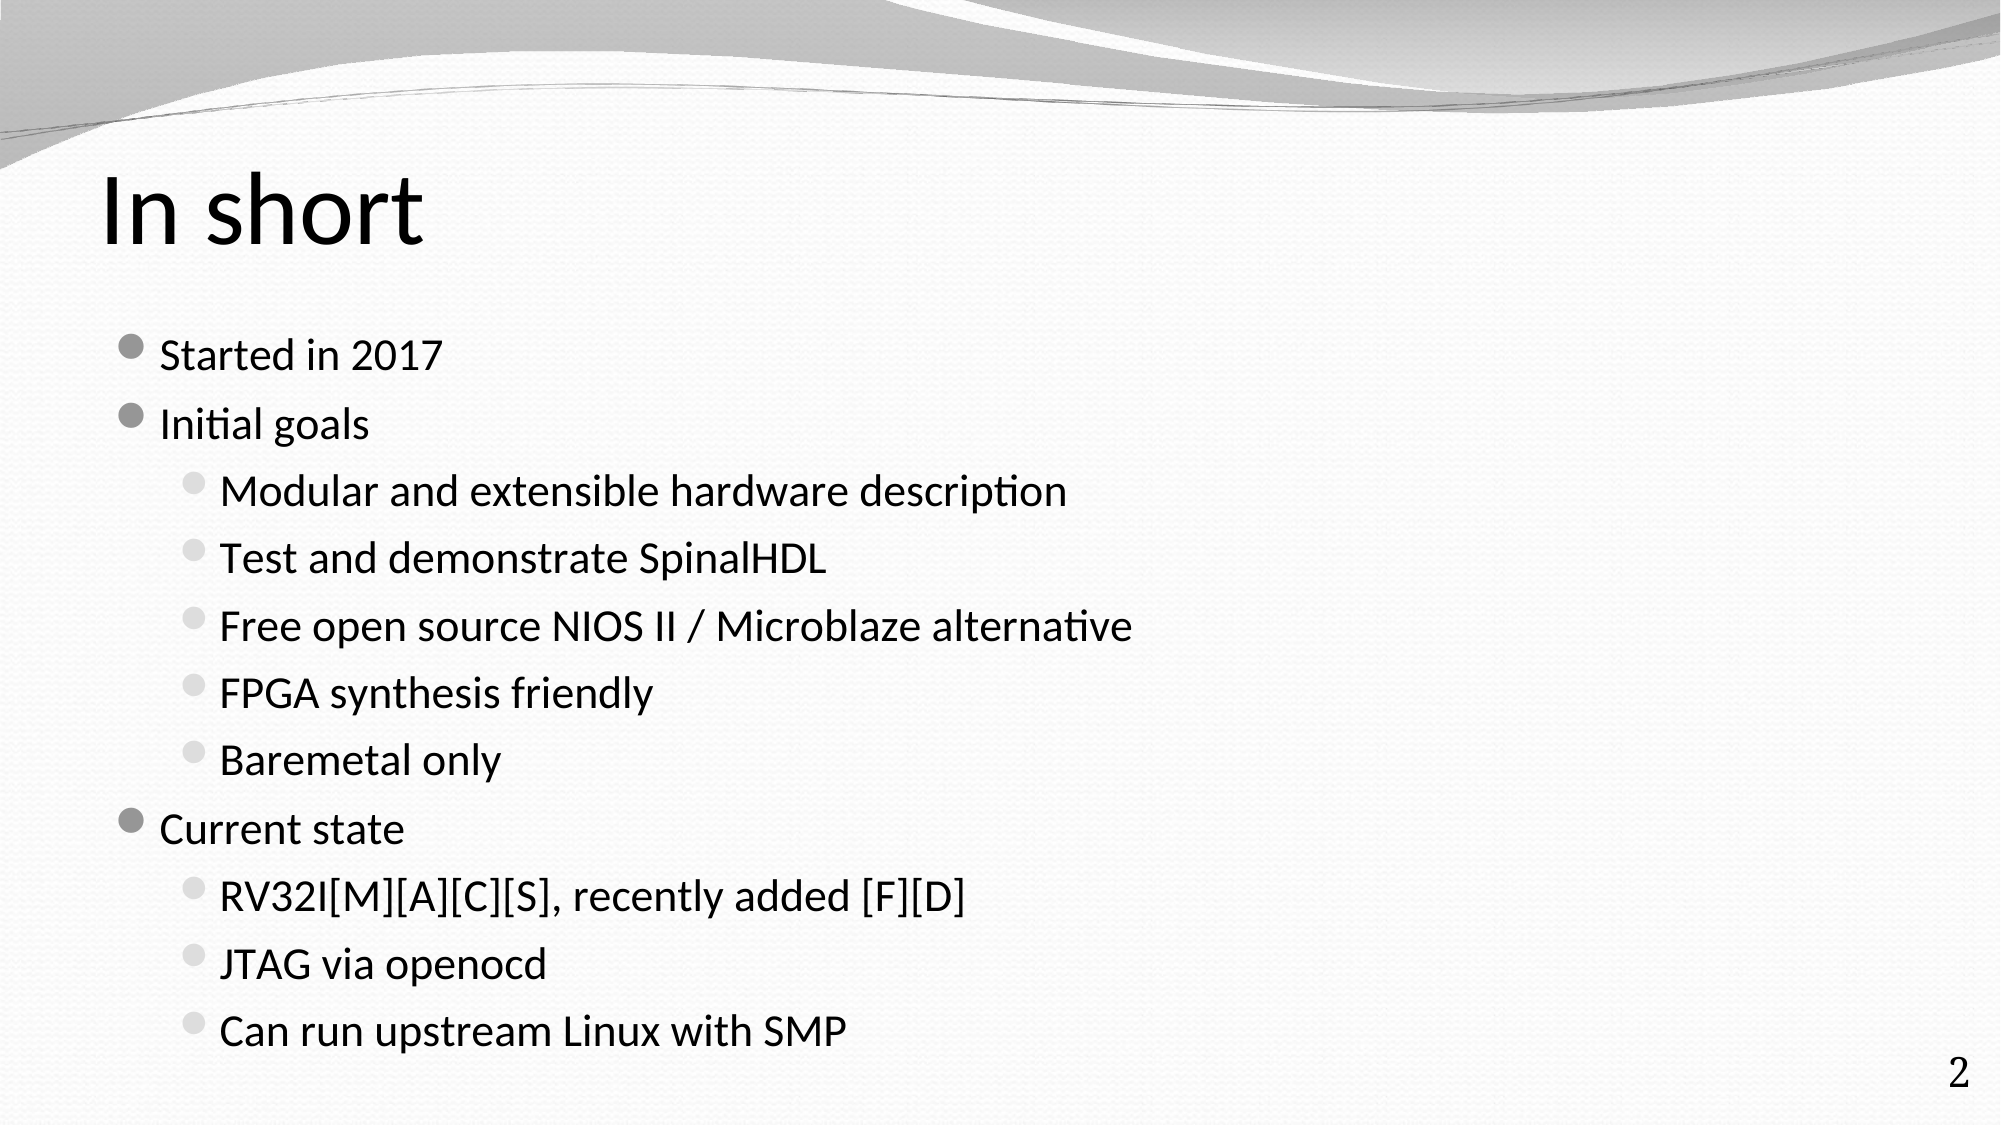

# In short
Started in 2017
Initial goals
Modular and extensible hardware description
Test and demonstrate SpinalHDL
Free open source NIOS II / Microblaze alternative
FPGA synthesis friendly
Baremetal only
Current state
RV32I[M][A][C][S], recently added [F][D]
JTAG via openocd
Can run upstream Linux with SMP